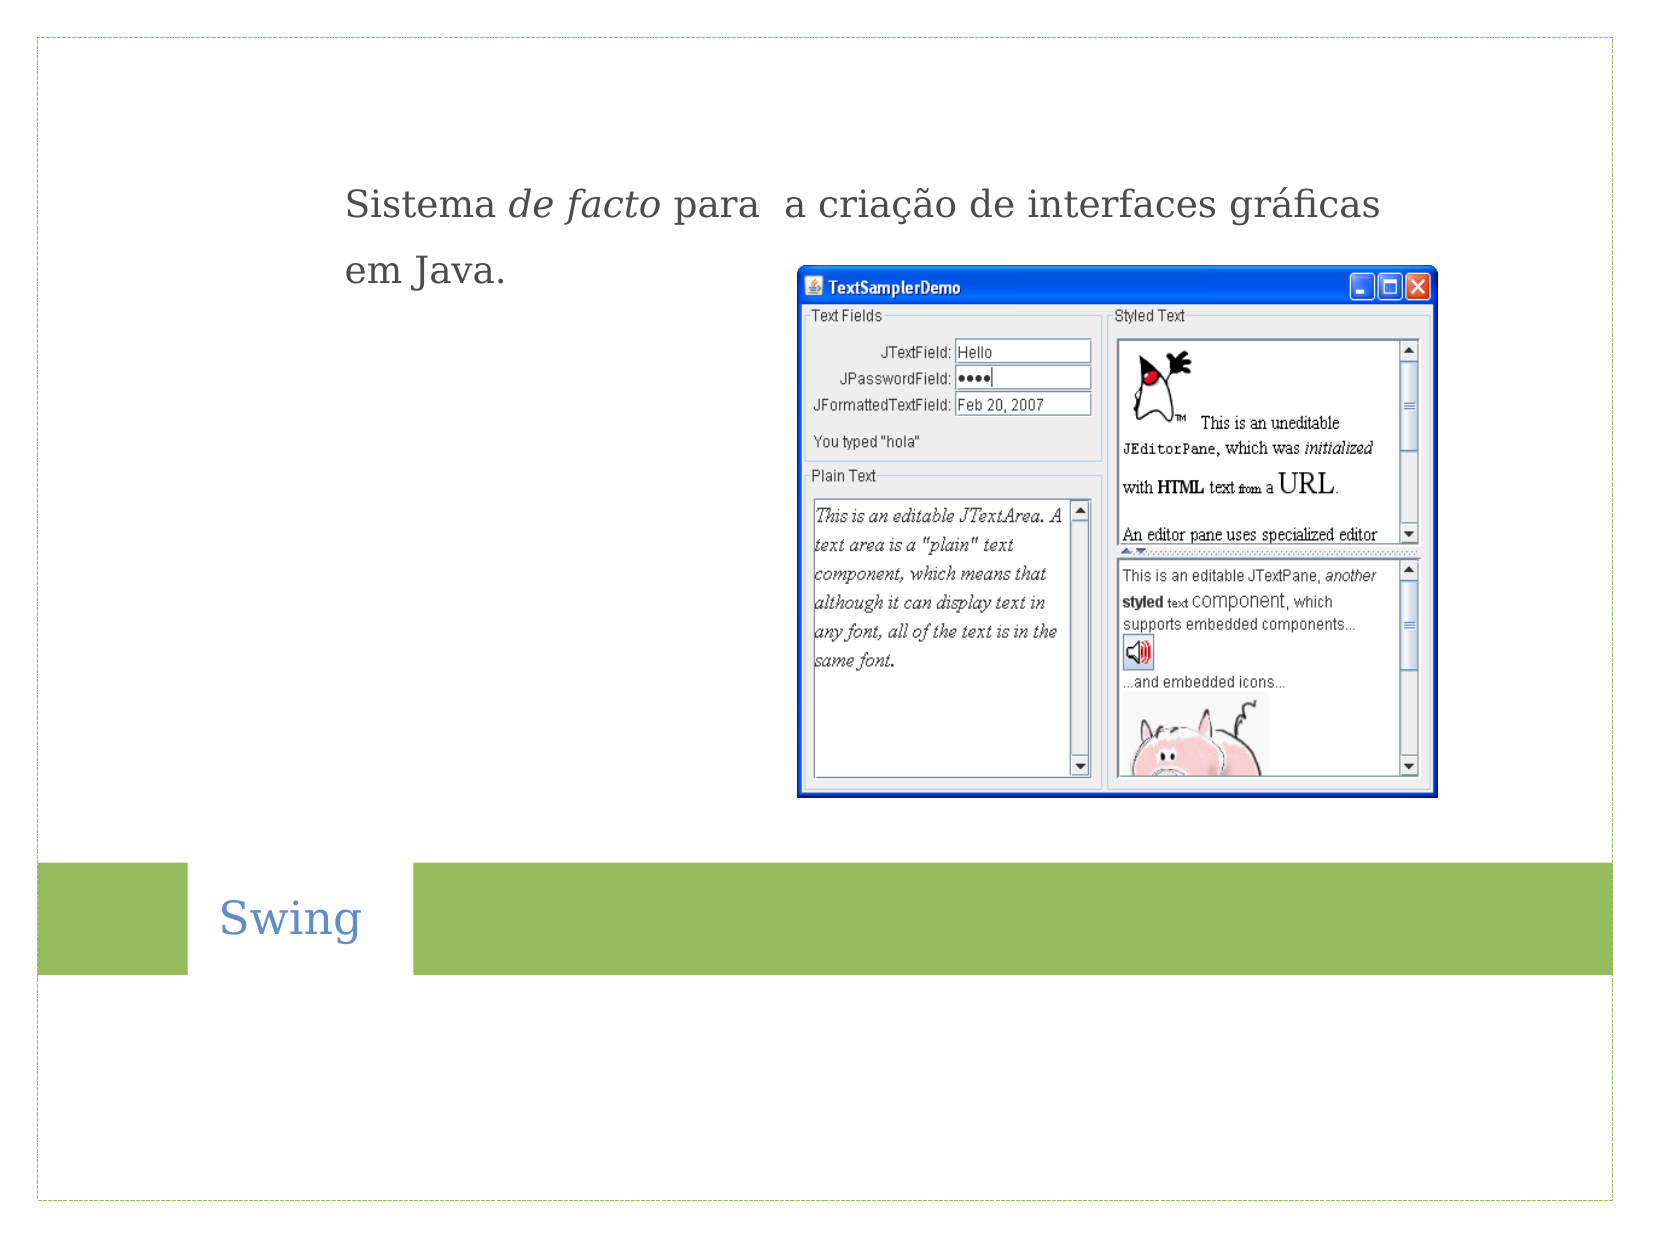

Sistema de facto para a criação de interfaces gráficas em Java.
Swing